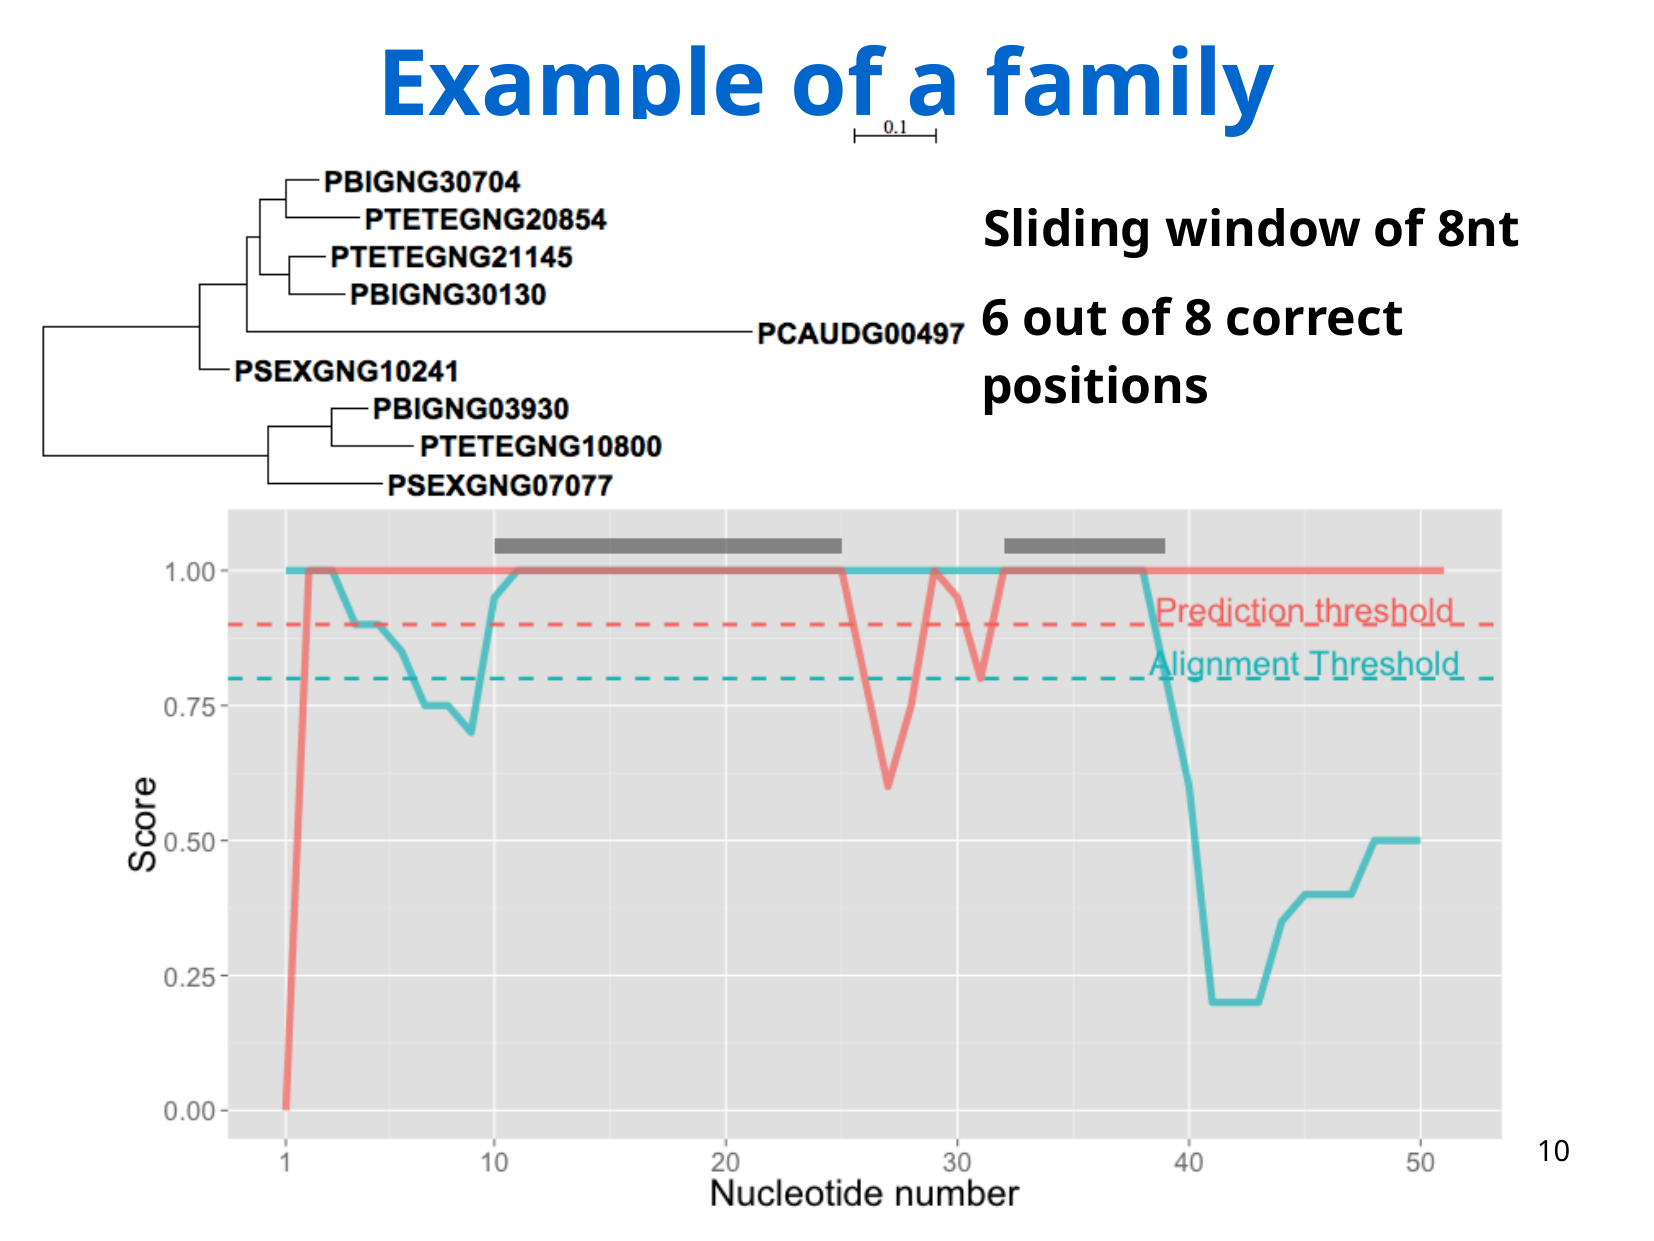

Example of a family
Sliding window of 8nt
6 out of 8 correct positions
10